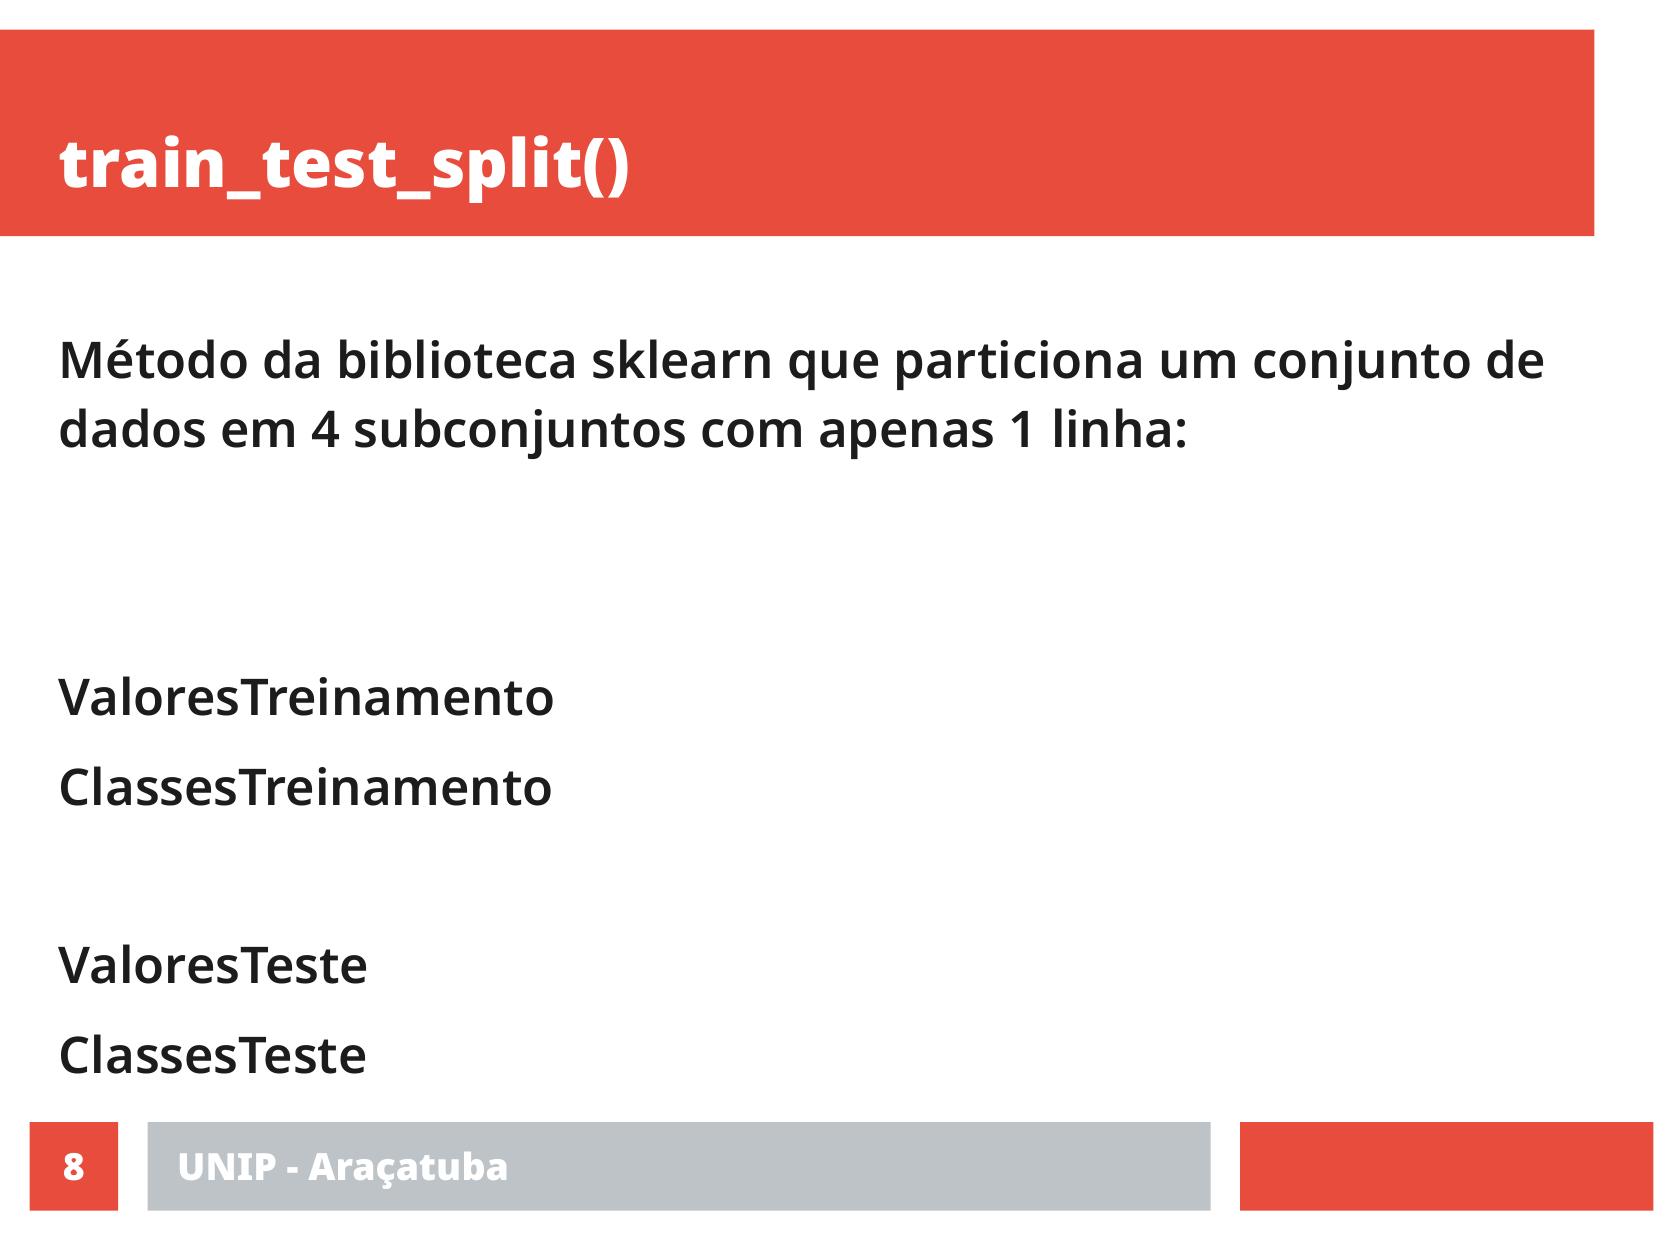

# train_test_split()
Método da biblioteca sklearn que particiona um conjunto de dados em 4 subconjuntos com apenas 1 linha:
ValoresTreinamento
ClassesTreinamento
ValoresTeste
ClassesTeste
8
UNIP - Araçatuba